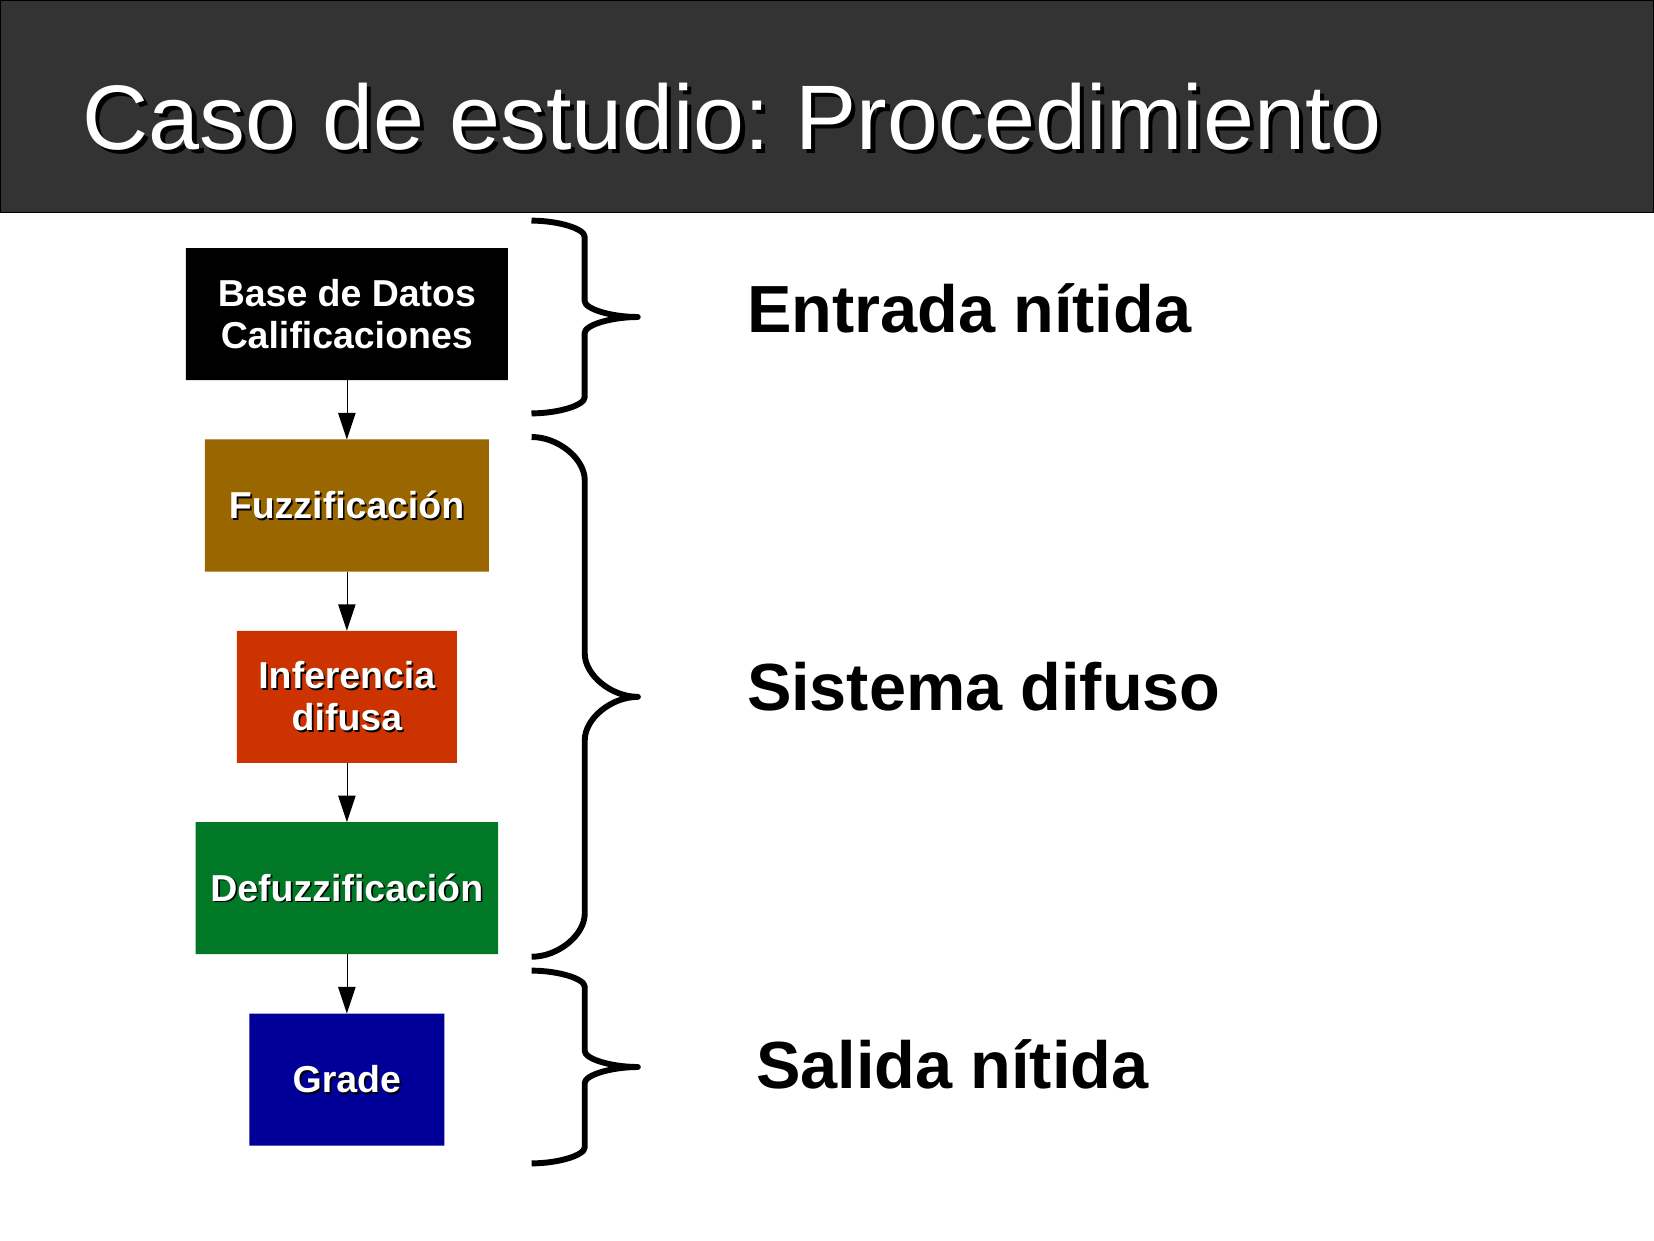

# Caso de estudio: Procedimiento
Base de Datos
Calificaciones
Entrada nítida
Fuzzificación
Inferencia
difusa
Sistema difuso
Defuzzificación
Grade
Salida nítida